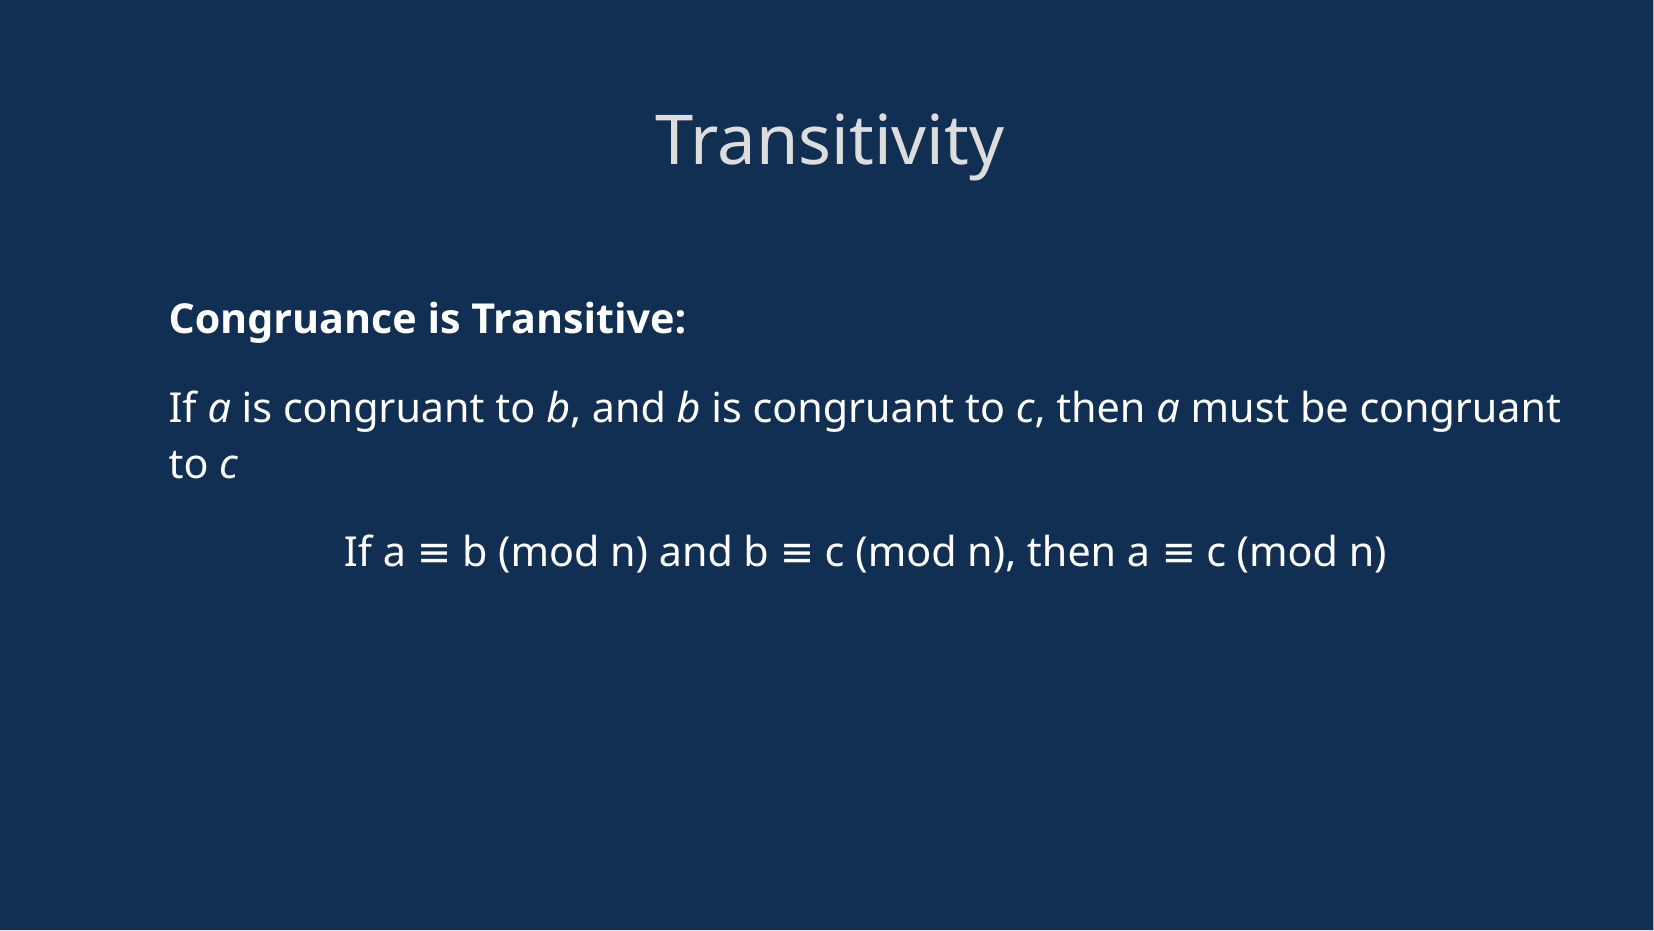

# Transitivity
Congruance is Transitive:
If a is congruant to b, and b is congruant to c, then a must be congruant to c
If a ≡ b (mod n) and b ≡ c (mod n), then a ≡ c (mod n)